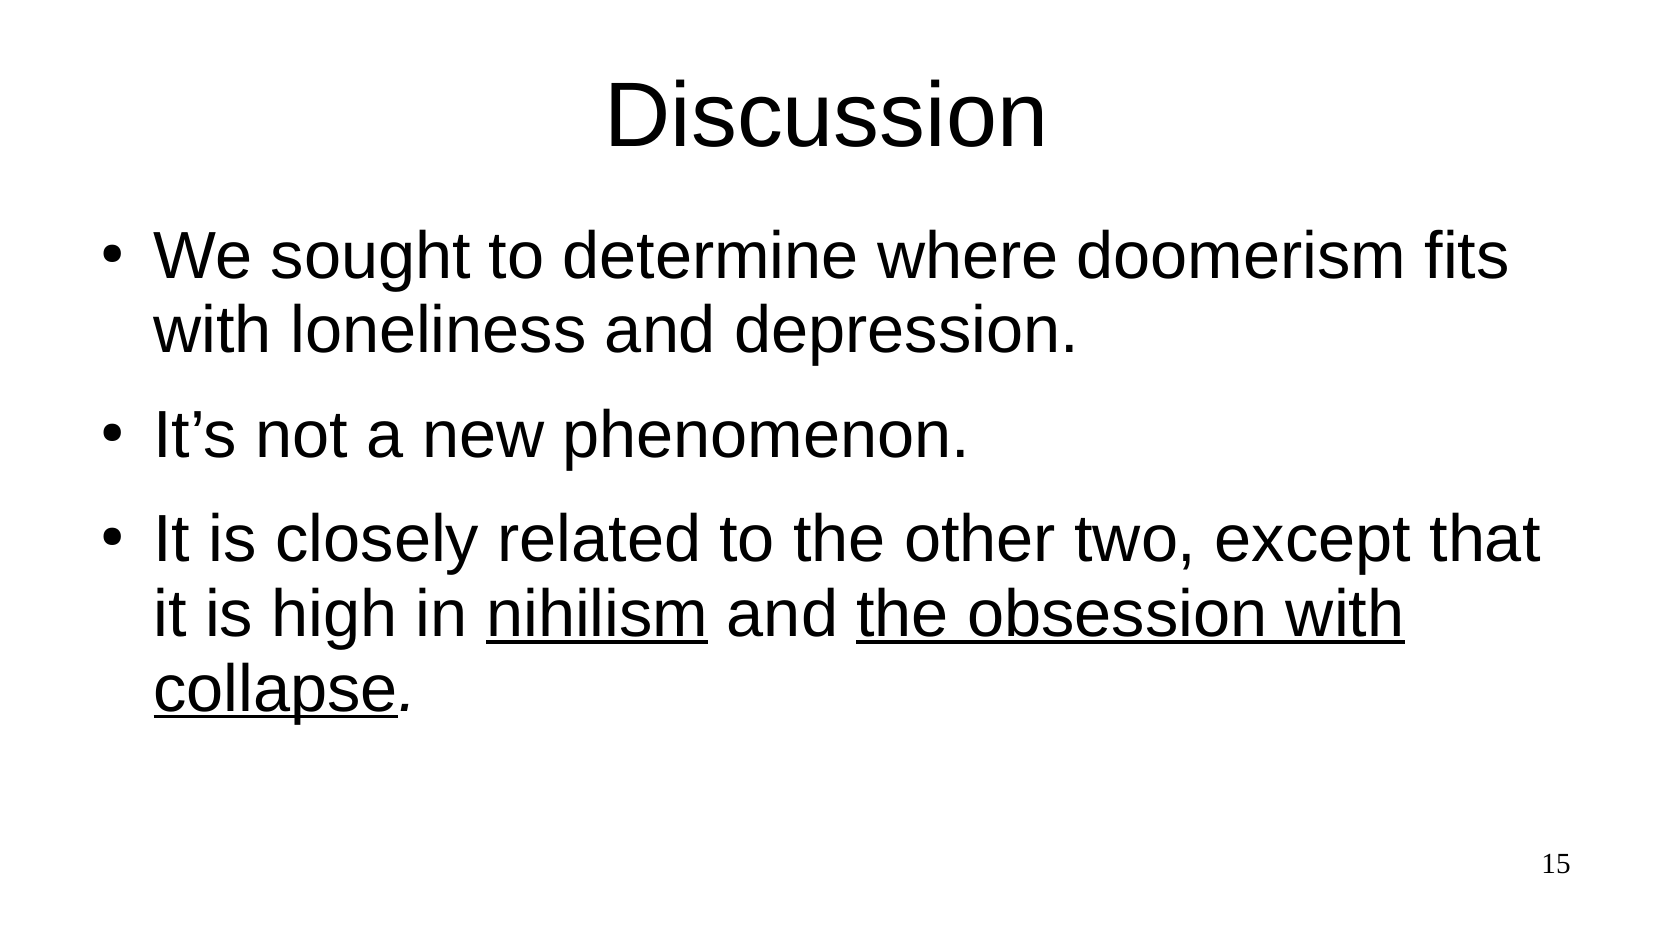

# Discussion
We sought to determine where doomerism fits with loneliness and depression.
It’s not a new phenomenon.
It is closely related to the other two, except that it is high in nihilism and the obsession with collapse.
15